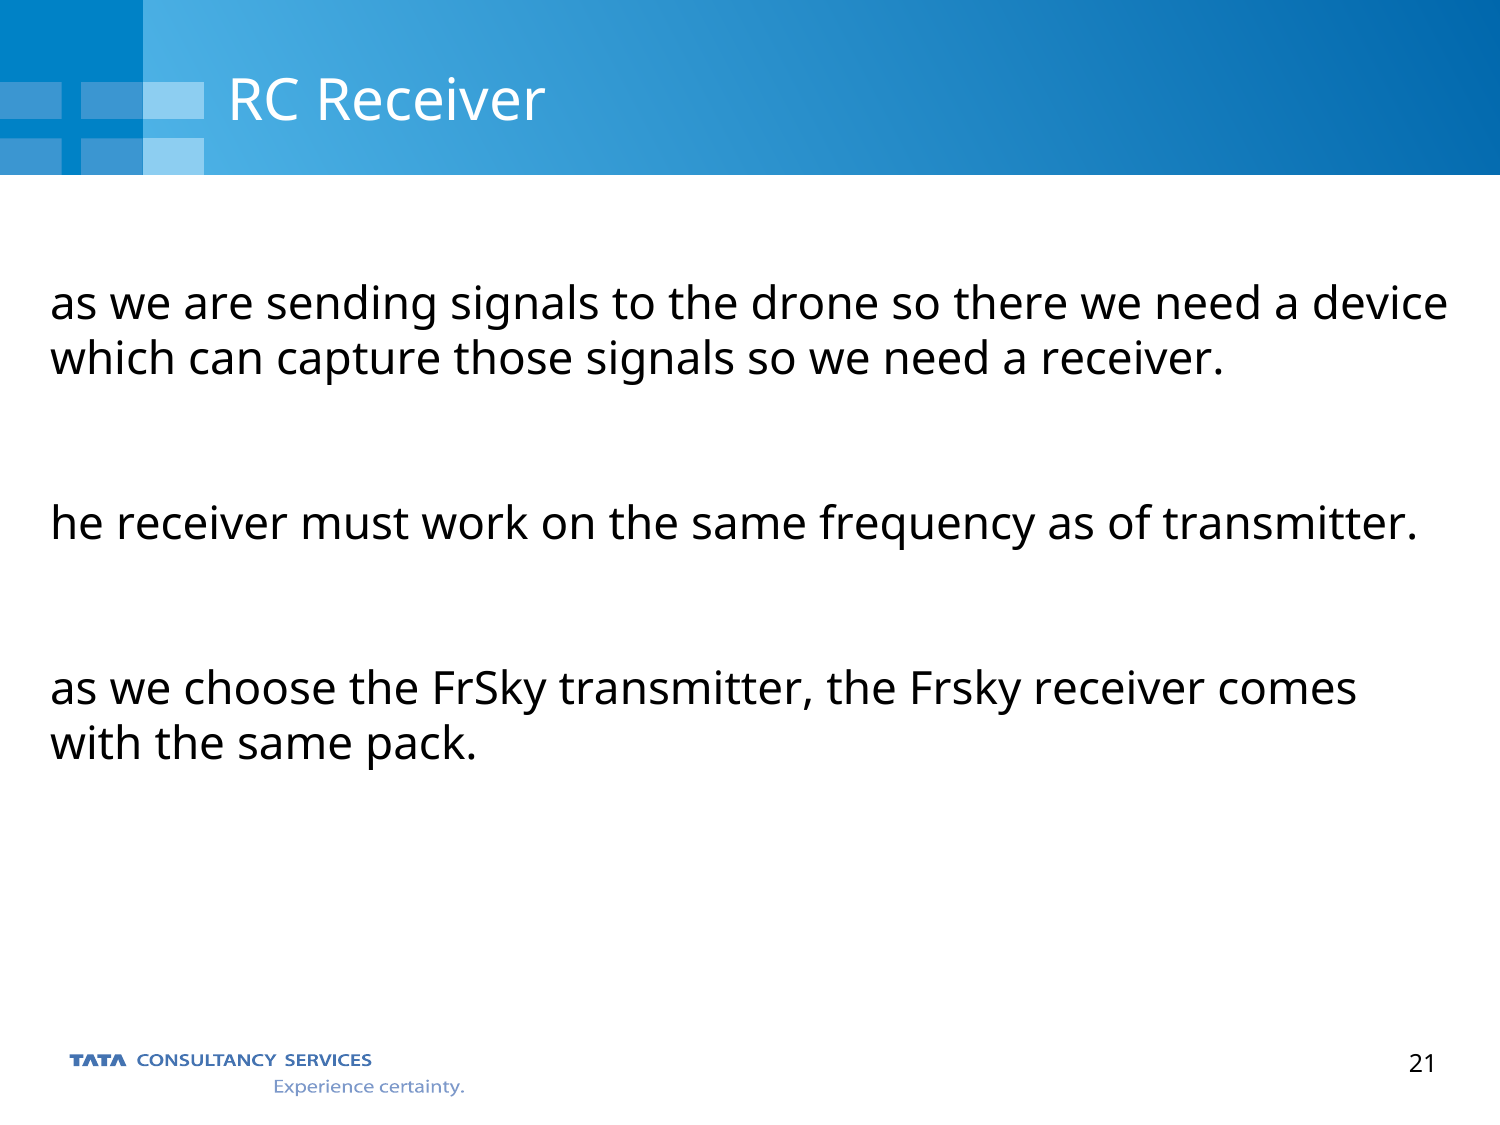

RC Receiver
Aas we are sending signals to the drone so there we need a device which can capture those signals so we need a receiver.
The receiver must work on the same frequency as of transmitter.
Aas we choose the FrSky transmitter, the Frsky receiver comes with the same pack.